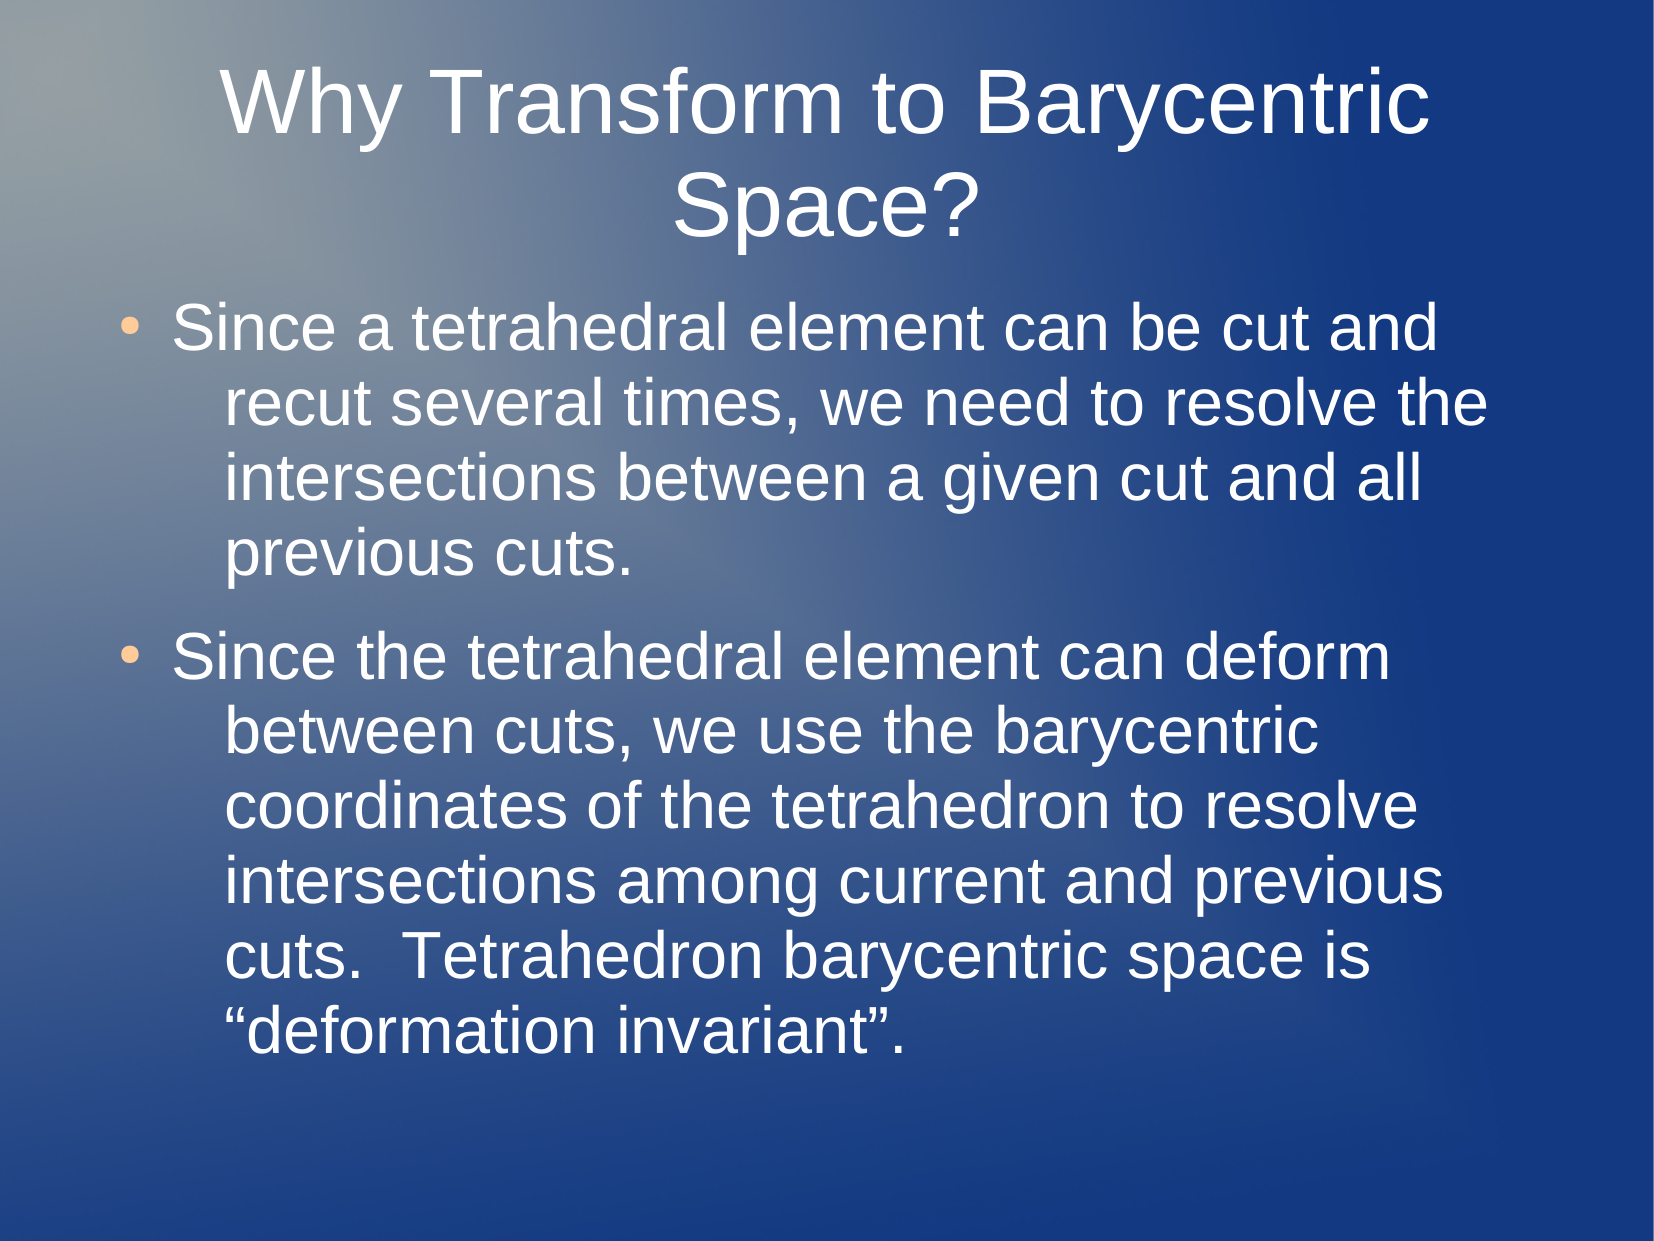

# Why Transform to Barycentric Space?
Since a tetrahedral element can be cut and recut several times, we need to resolve the intersections between a given cut and all previous cuts.
Since the tetrahedral element can deform between cuts, we use the barycentric coordinates of the tetrahedron to resolve intersections among current and previous cuts. Tetrahedron barycentric space is “deformation invariant”.